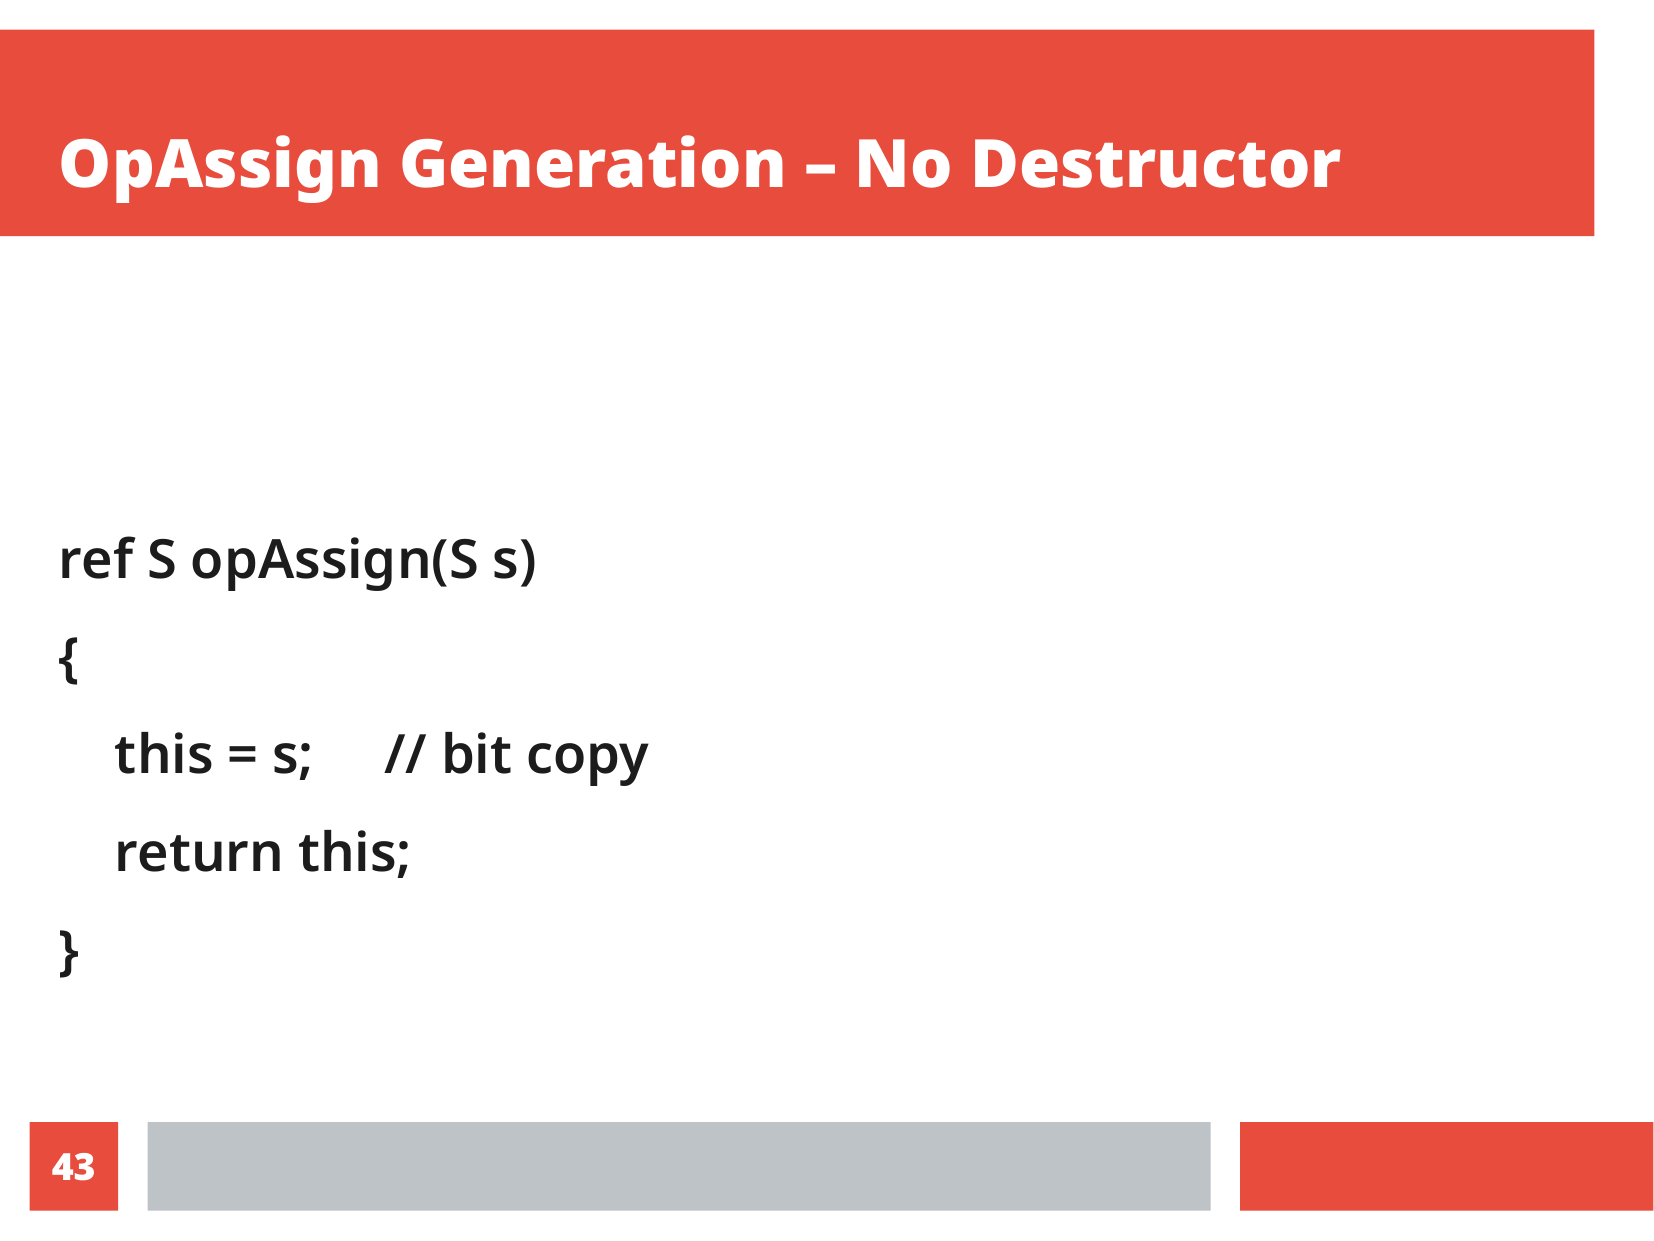

# OpAssign Generation – No Destructor
ref S opAssign(S s)
{
 this = s; // bit copy
 return this;
}
43